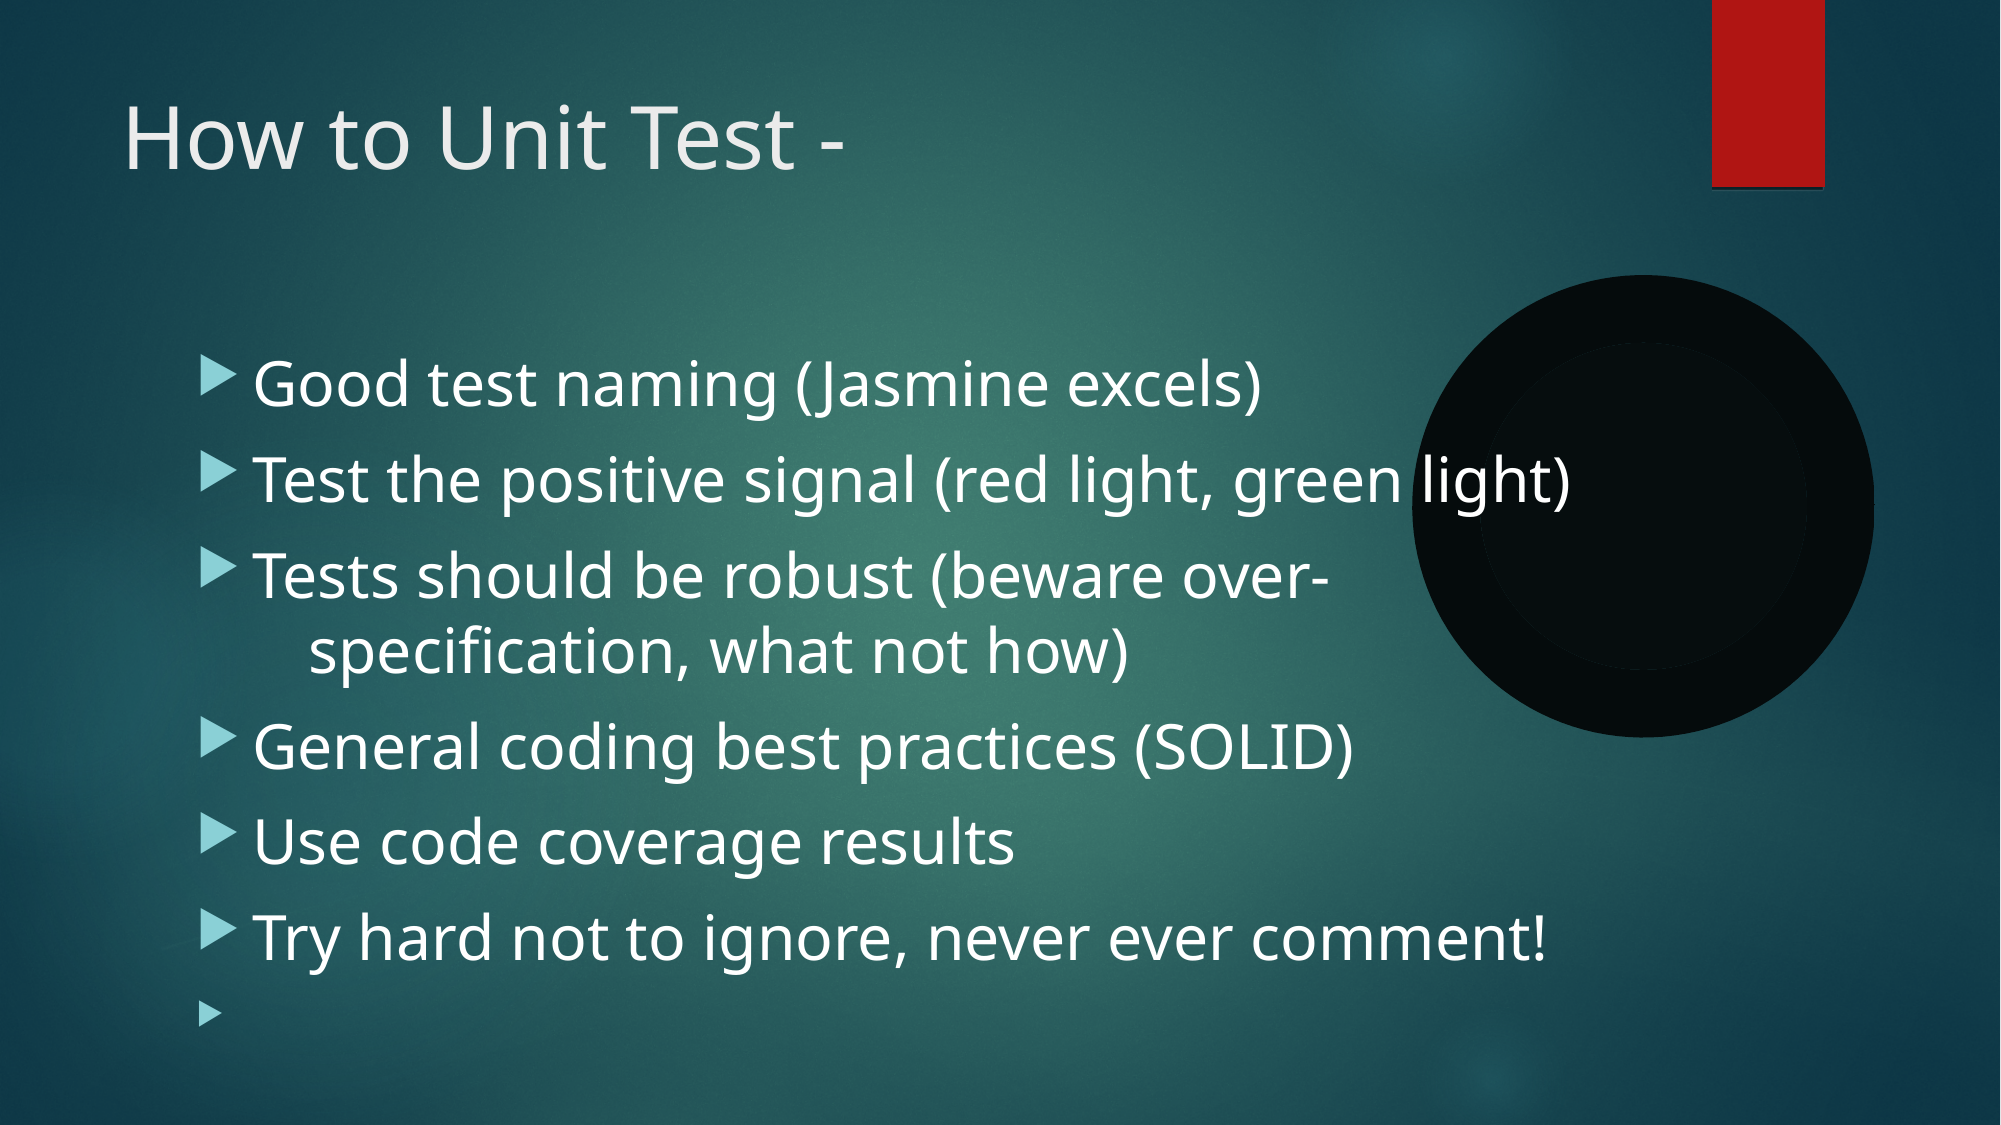

# How to Unit Test -
Good test naming (Jasmine excels)
Test the positive signal (red light, green light)
Tests should be robust (beware over-specification, what not how)
General coding best practices (SOLID)
Use code coverage results
Try hard not to ignore, never ever comment!